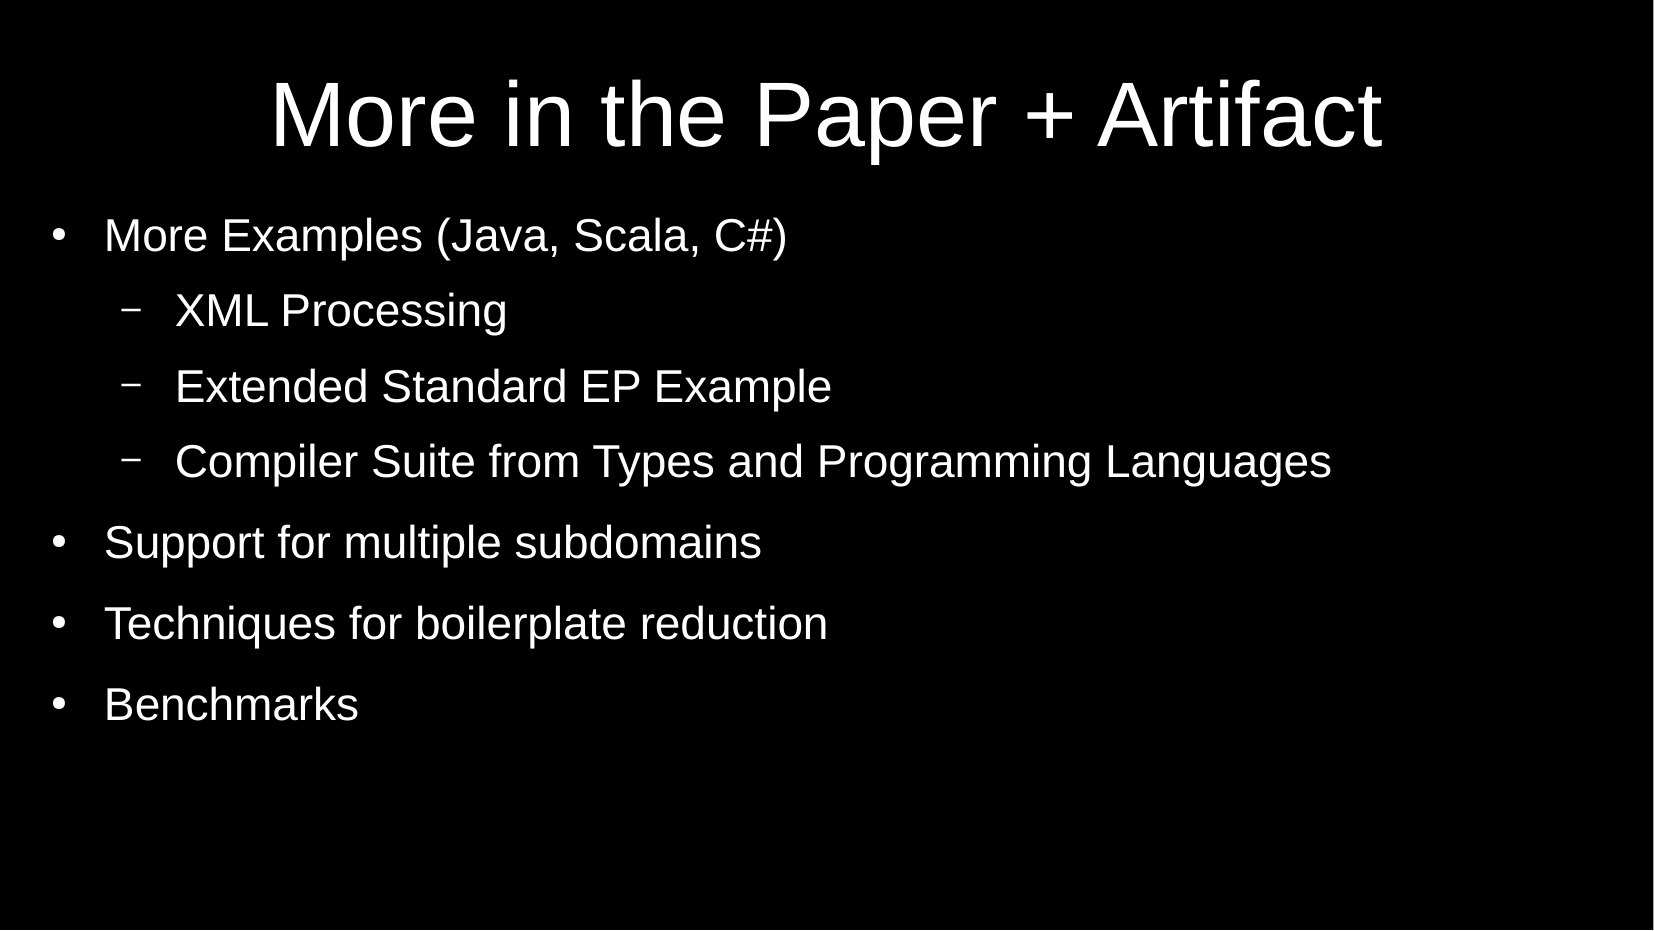

# More in the Paper + Artifact
More Examples (Java, Scala, C#)
XML Processing
Extended Standard EP Example
Compiler Suite from Types and Programming Languages
Support for multiple subdomains
Techniques for boilerplate reduction
Benchmarks